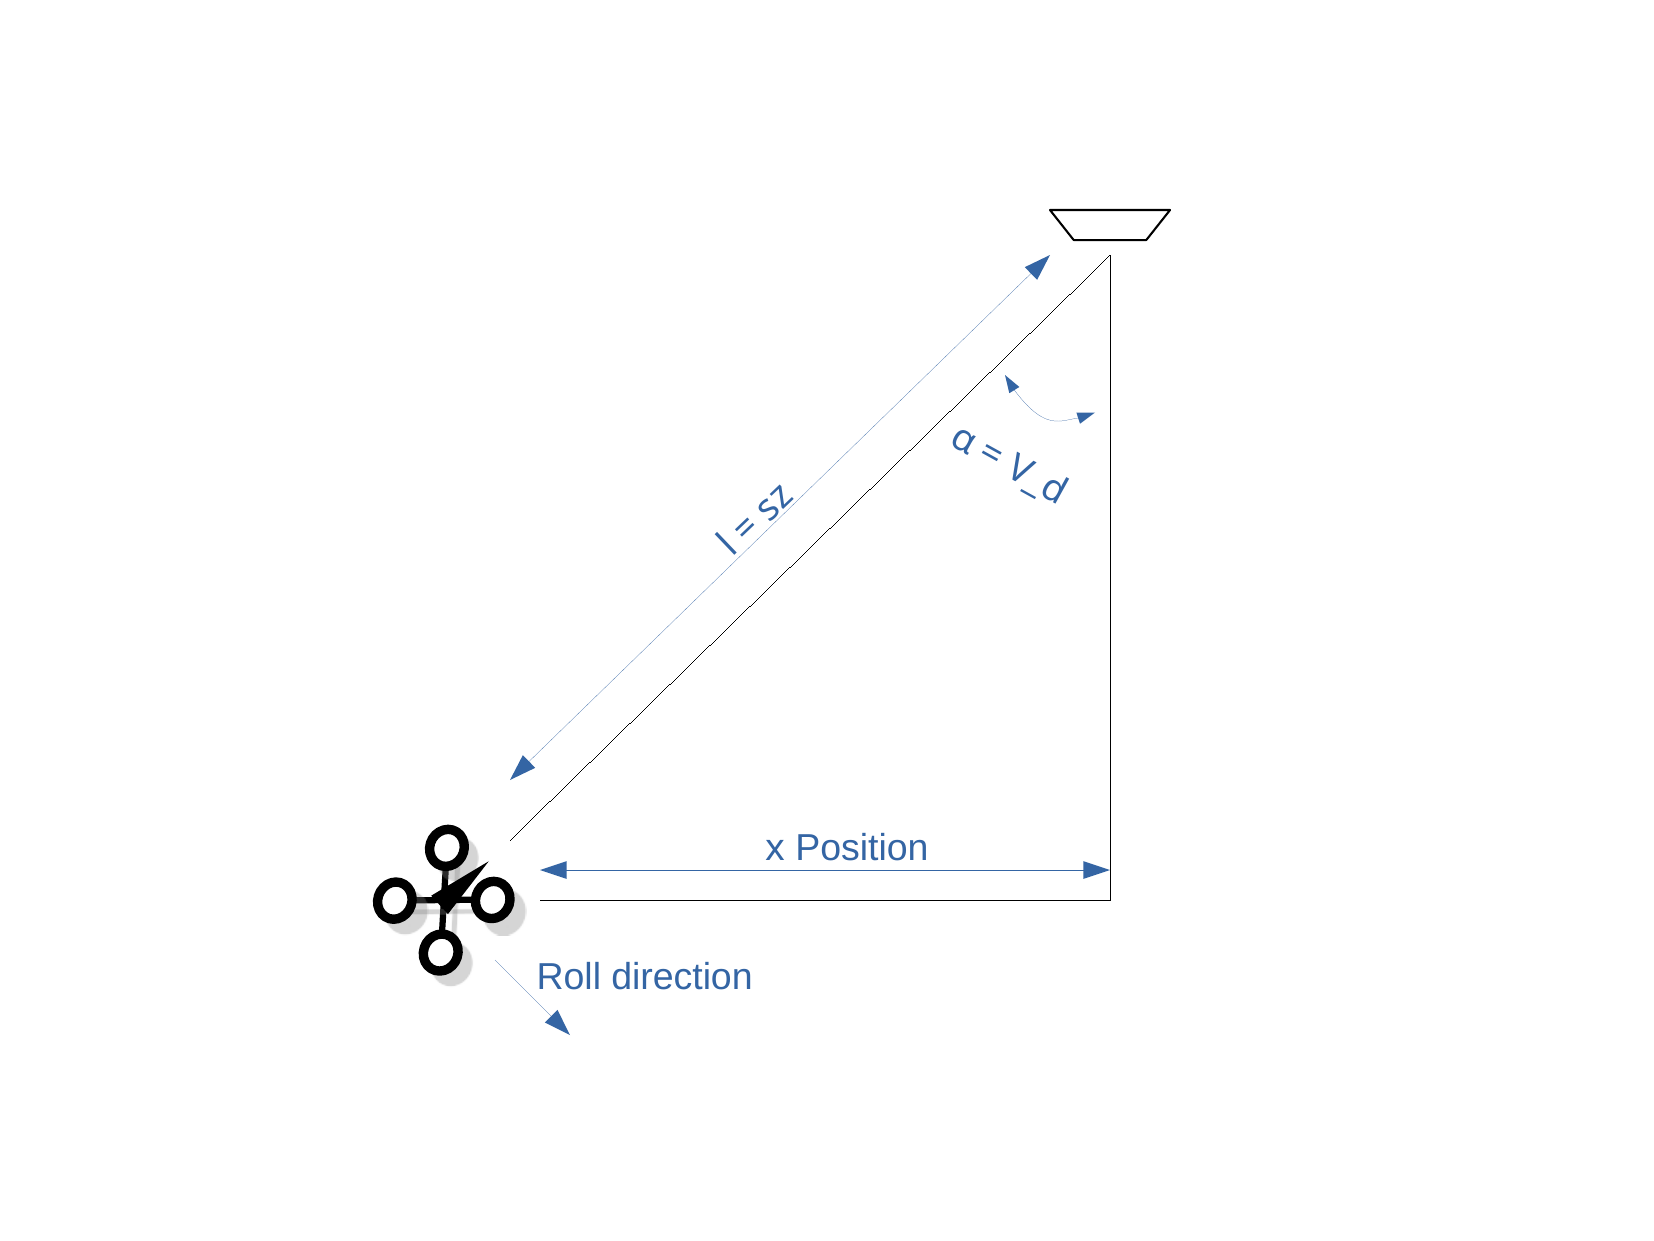

α = V_d
l = sz
x Position
Roll direction